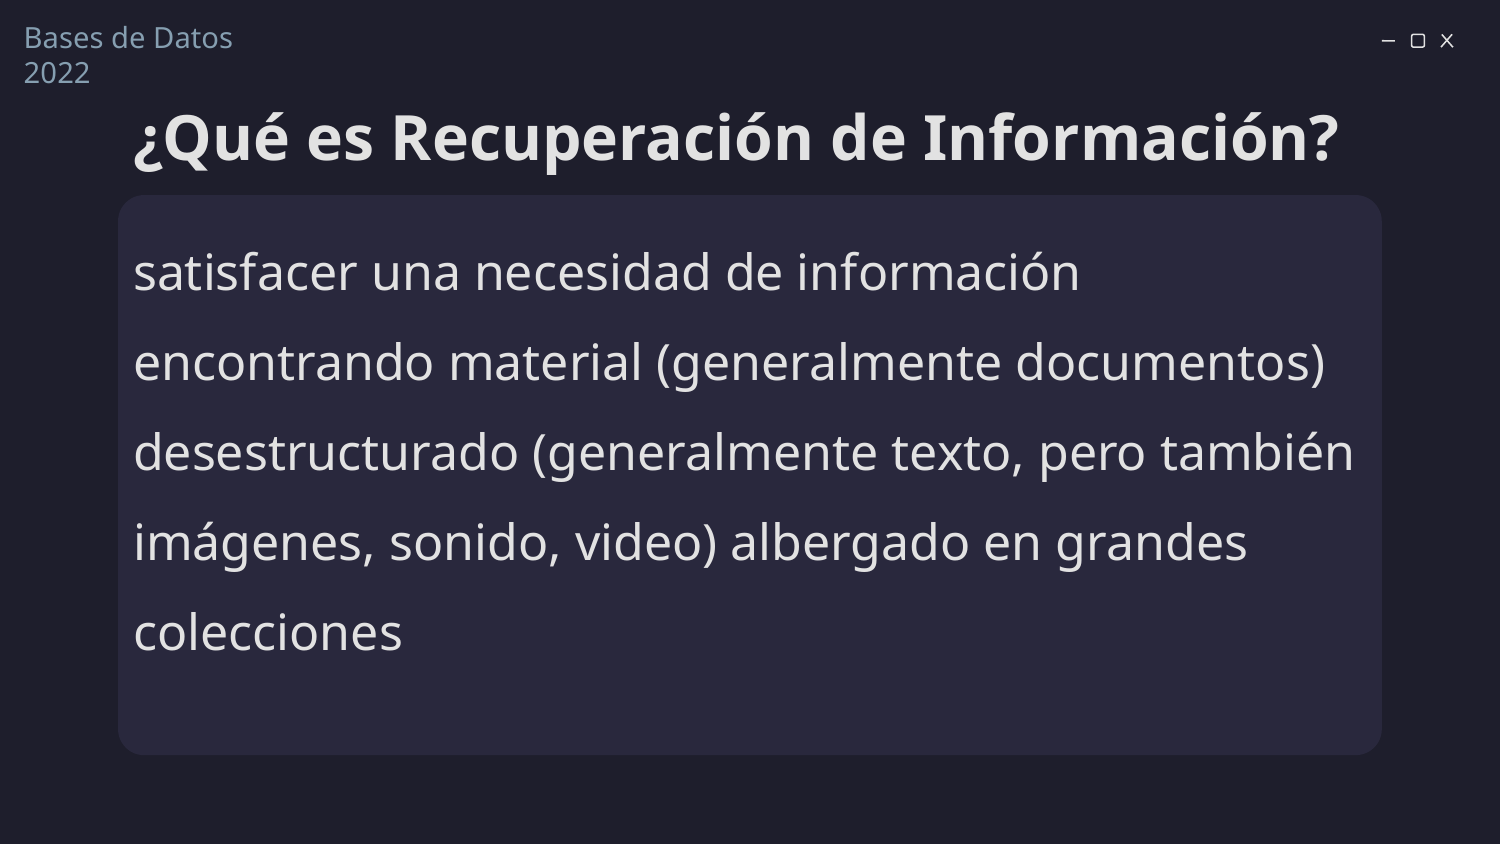

# ¿Qué es Recuperación de Información?
satisfacer una necesidad de información encontrando material (generalmente documentos) desestructurado (generalmente texto, pero también imágenes, sonido, video) albergado en grandes colecciones